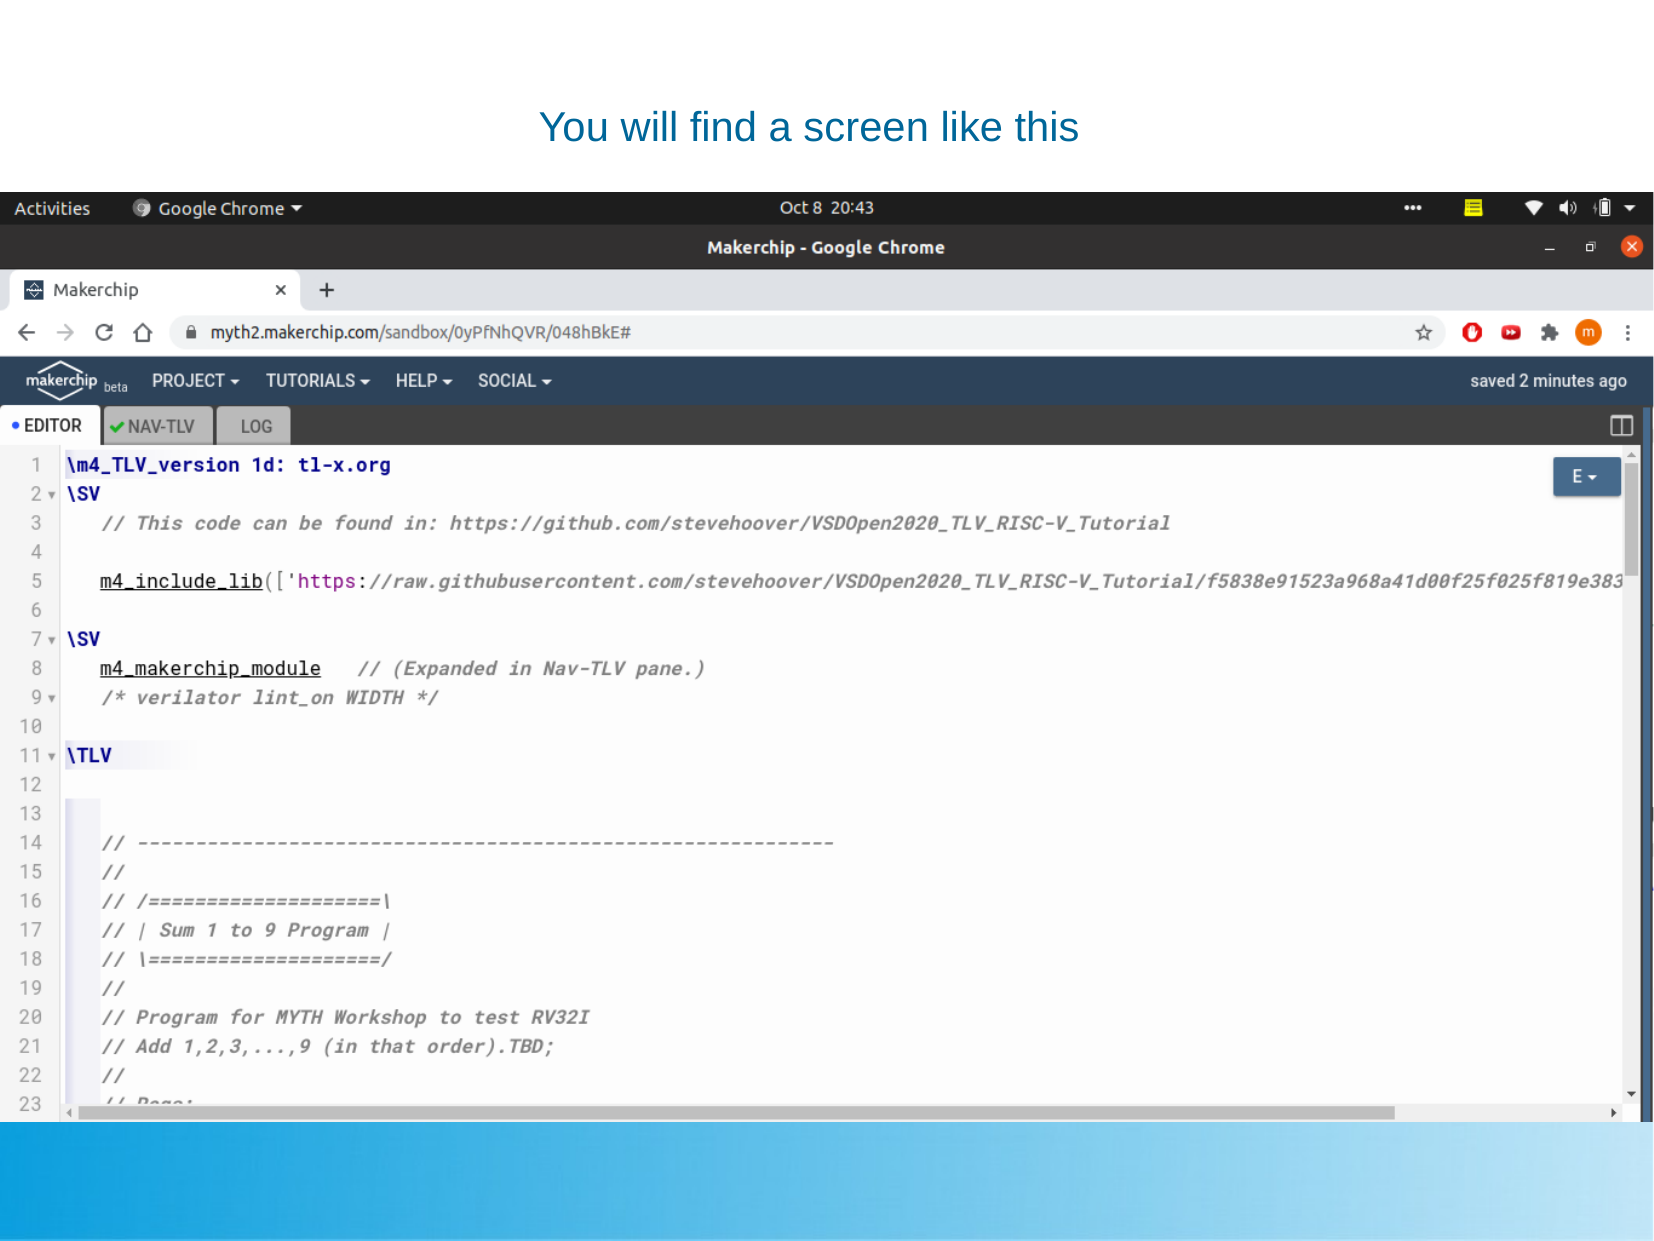

# You will find a screen like this